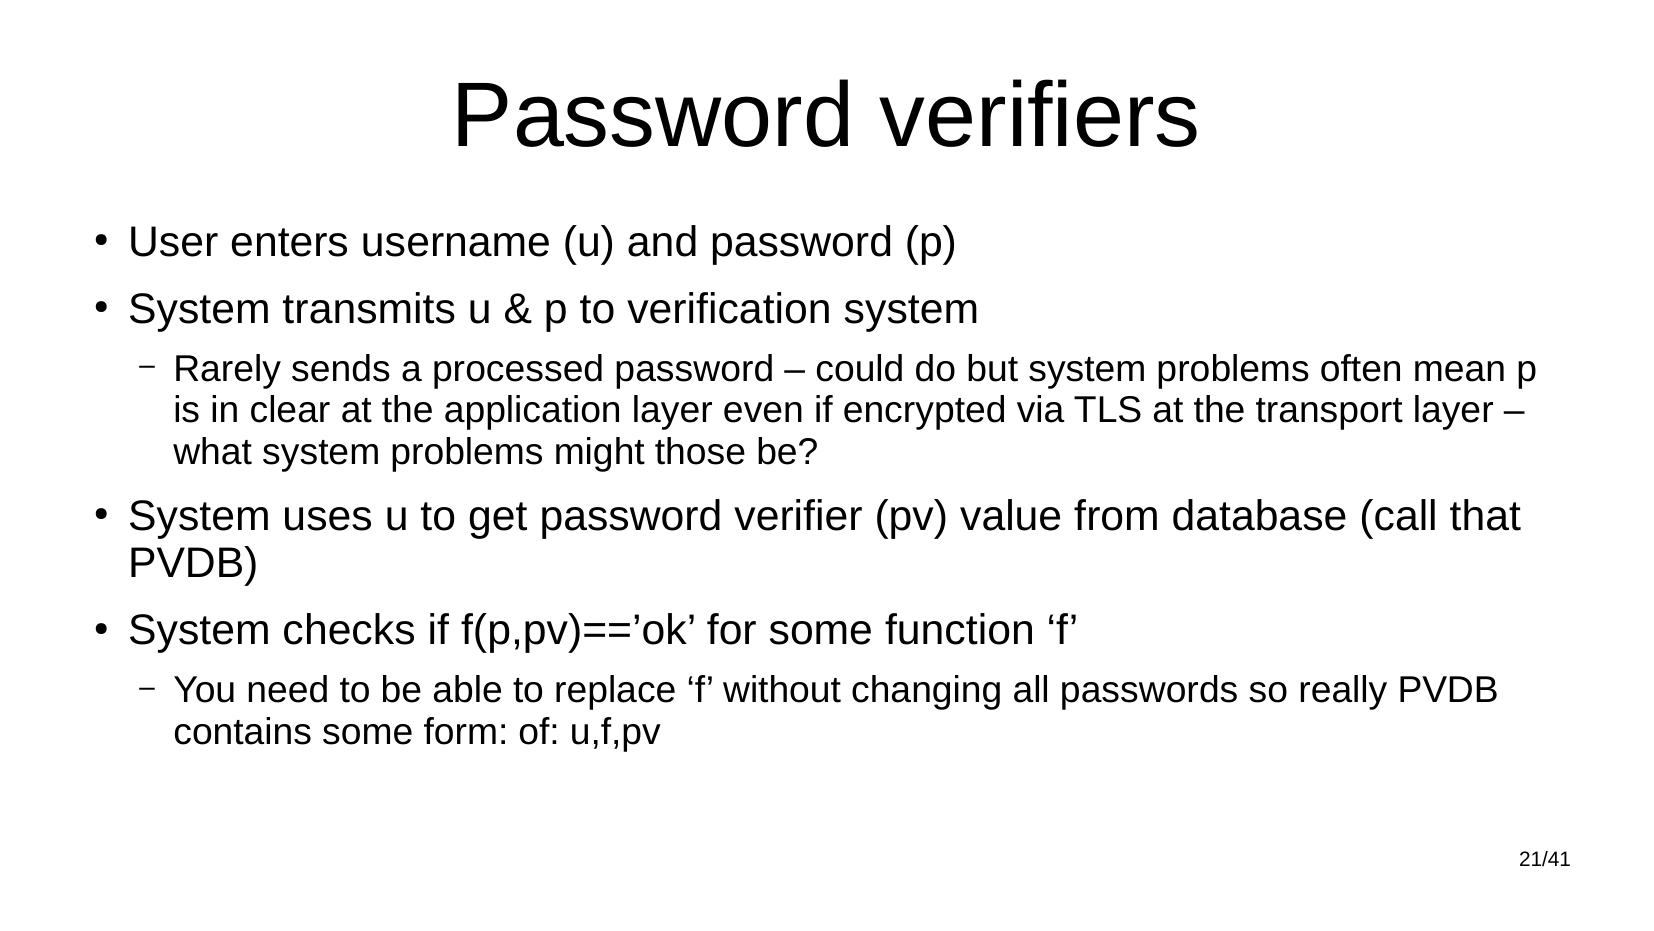

# Password verifiers
User enters username (u) and password (p)
System transmits u & p to verification system
Rarely sends a processed password – could do but system problems often mean p is in clear at the application layer even if encrypted via TLS at the transport layer – what system problems might those be?
System uses u to get password verifier (pv) value from database (call that PVDB)
System checks if f(p,pv)==’ok’ for some function ‘f’
You need to be able to replace ‘f’ without changing all passwords so really PVDB contains some form: of: u,f,pv
21